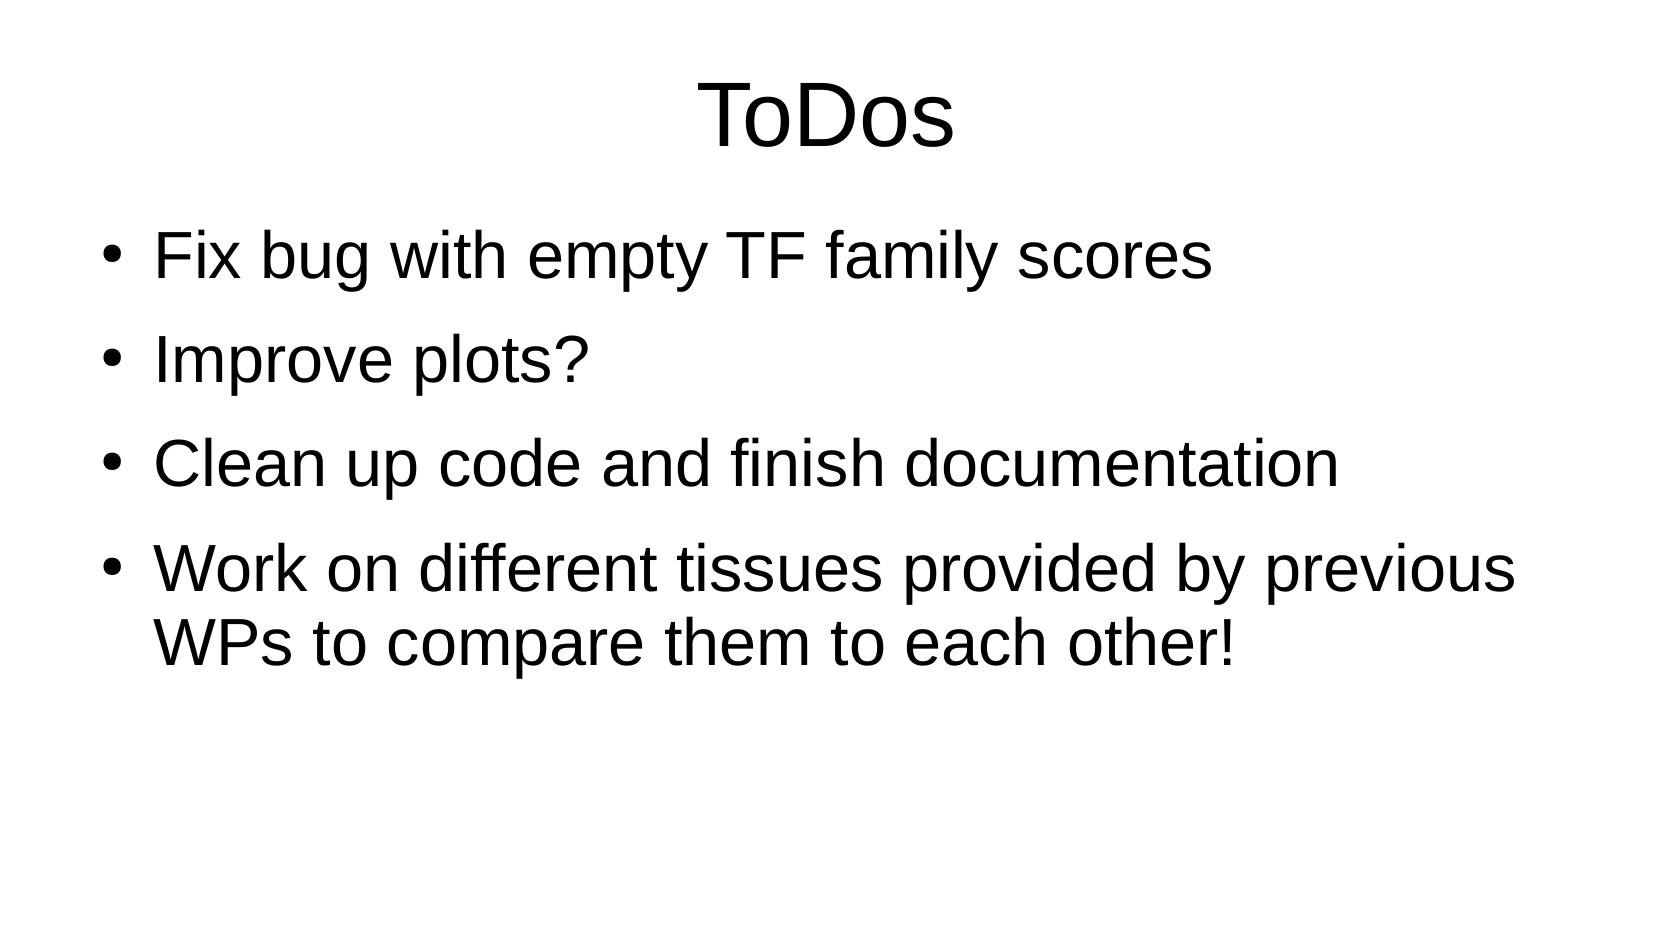

# ToDos
Fix bug with empty TF family scores
Improve plots?
Clean up code and finish documentation
Work on different tissues provided by previous WPs to compare them to each other!